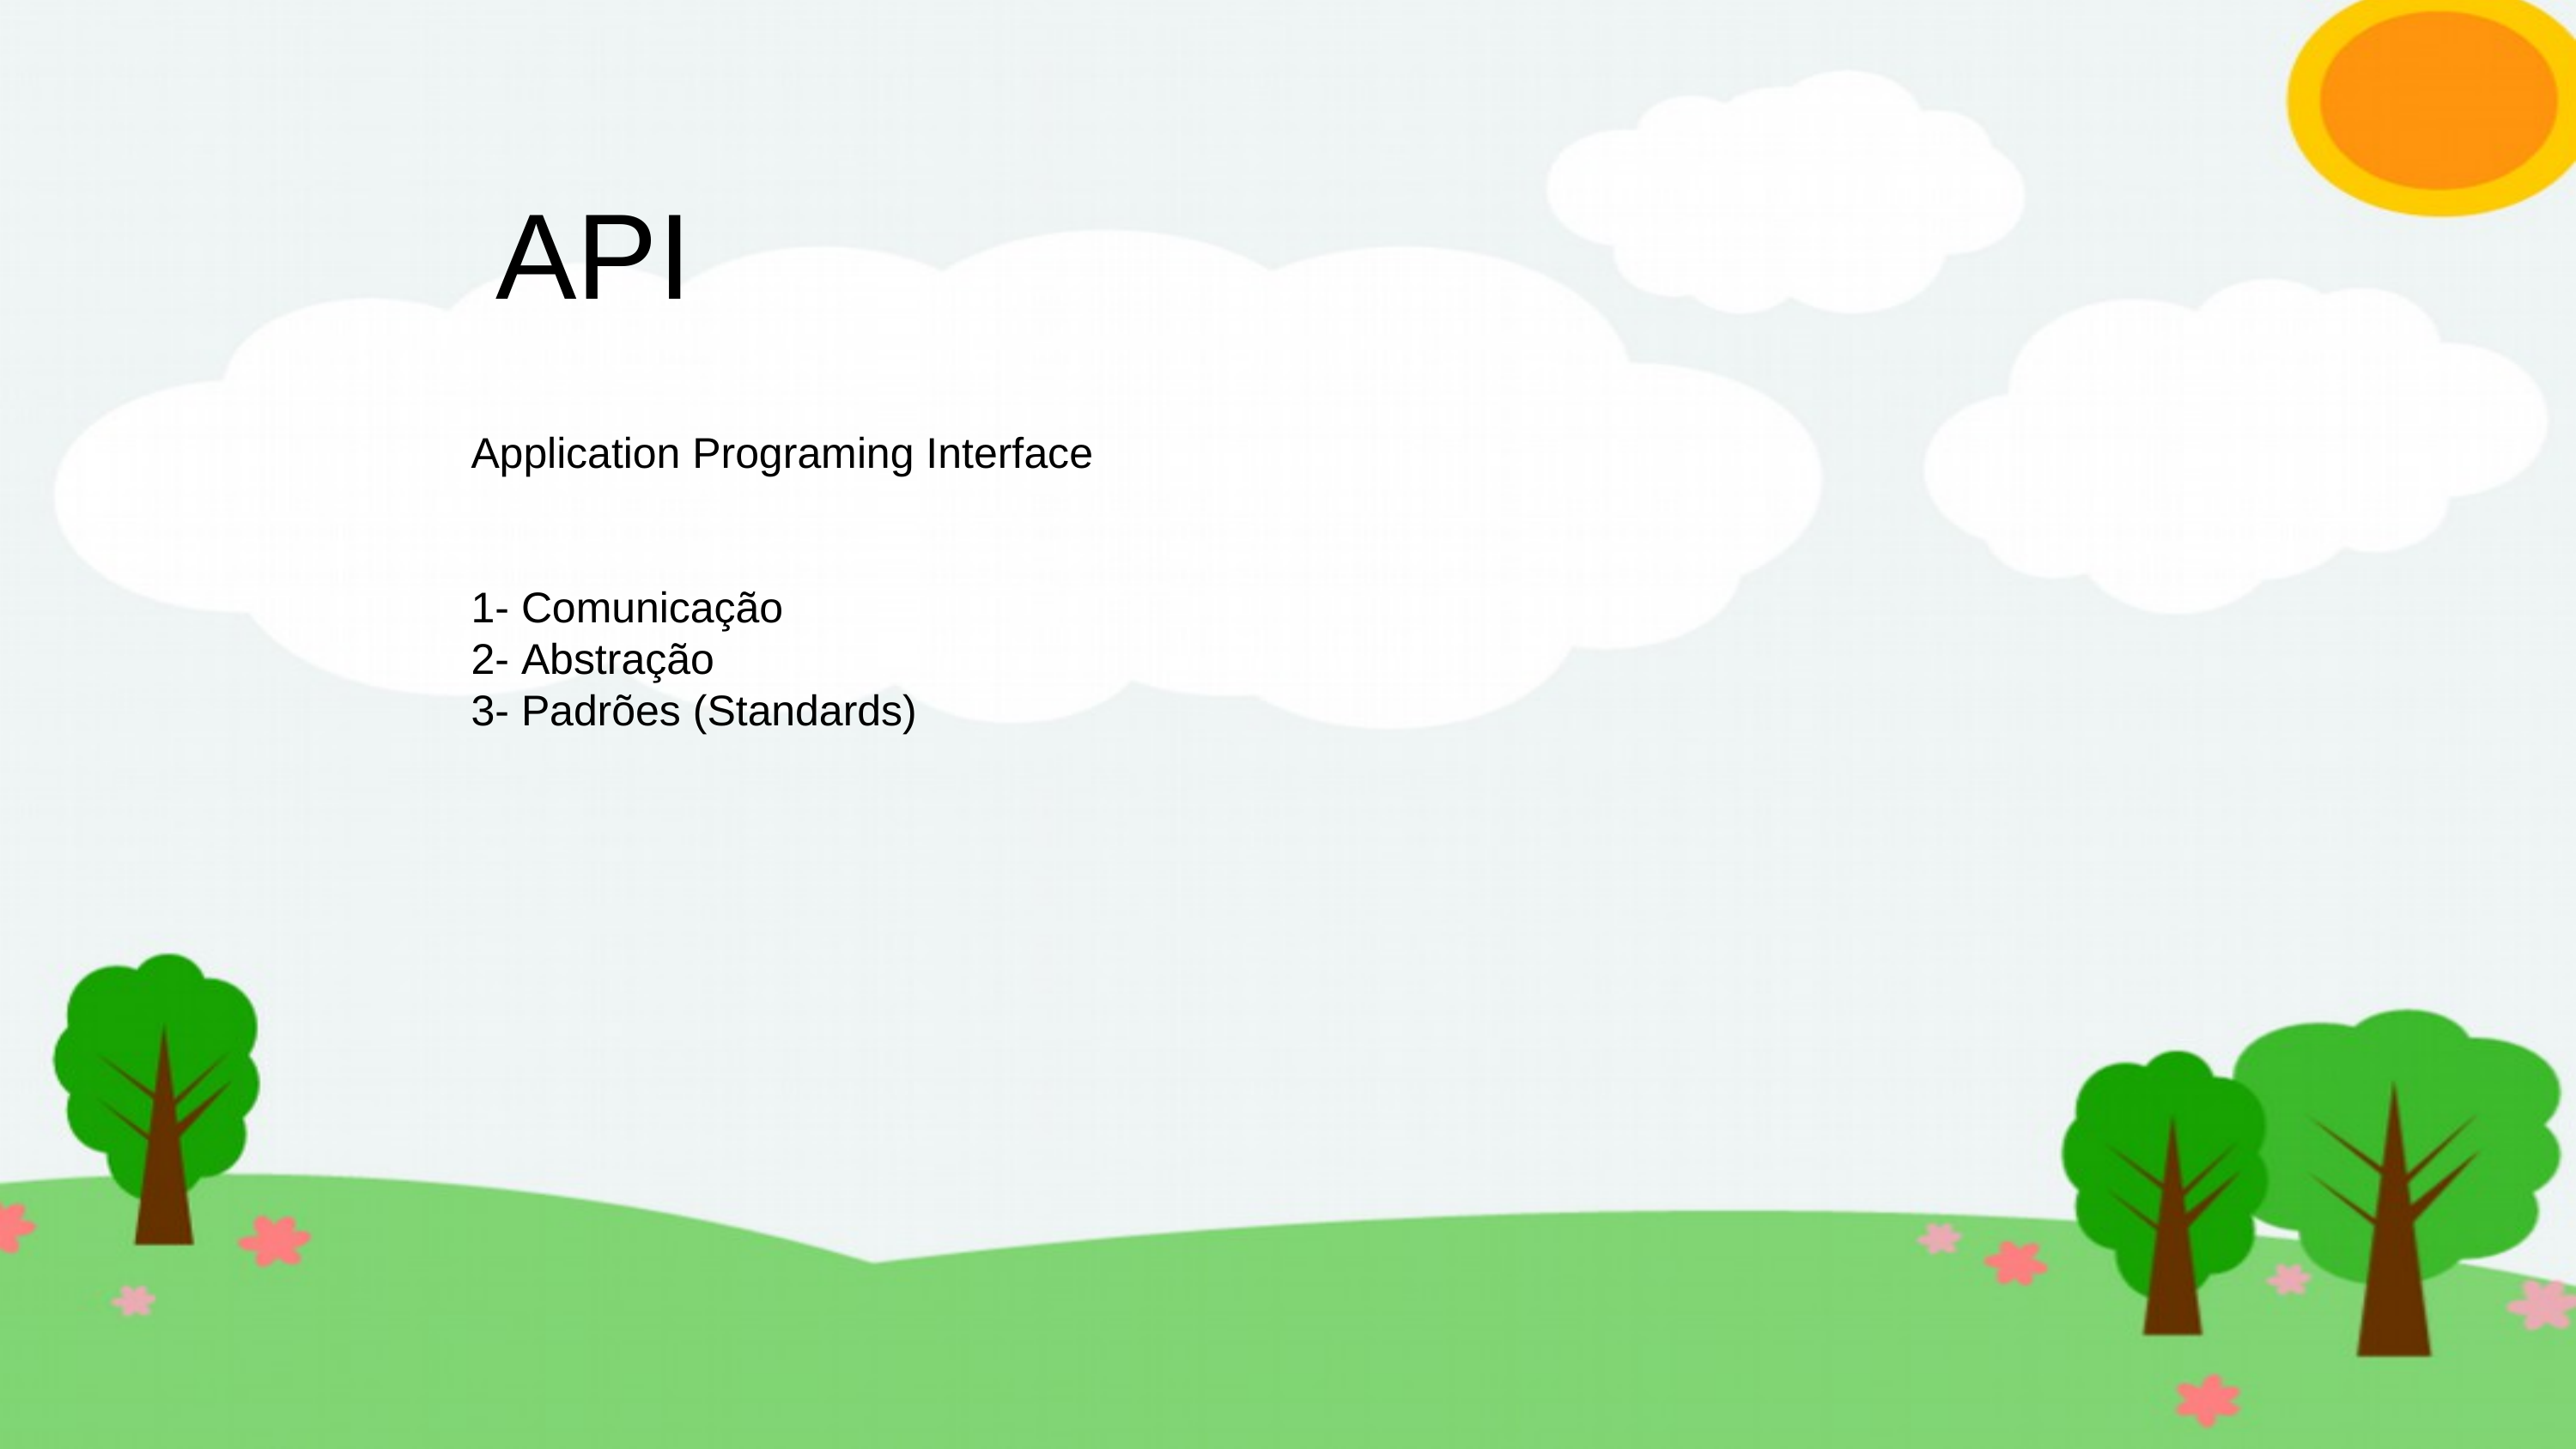

API
Application Programing Interface
1- Comunicação
2- Abstração
3- Padrões (Standards)